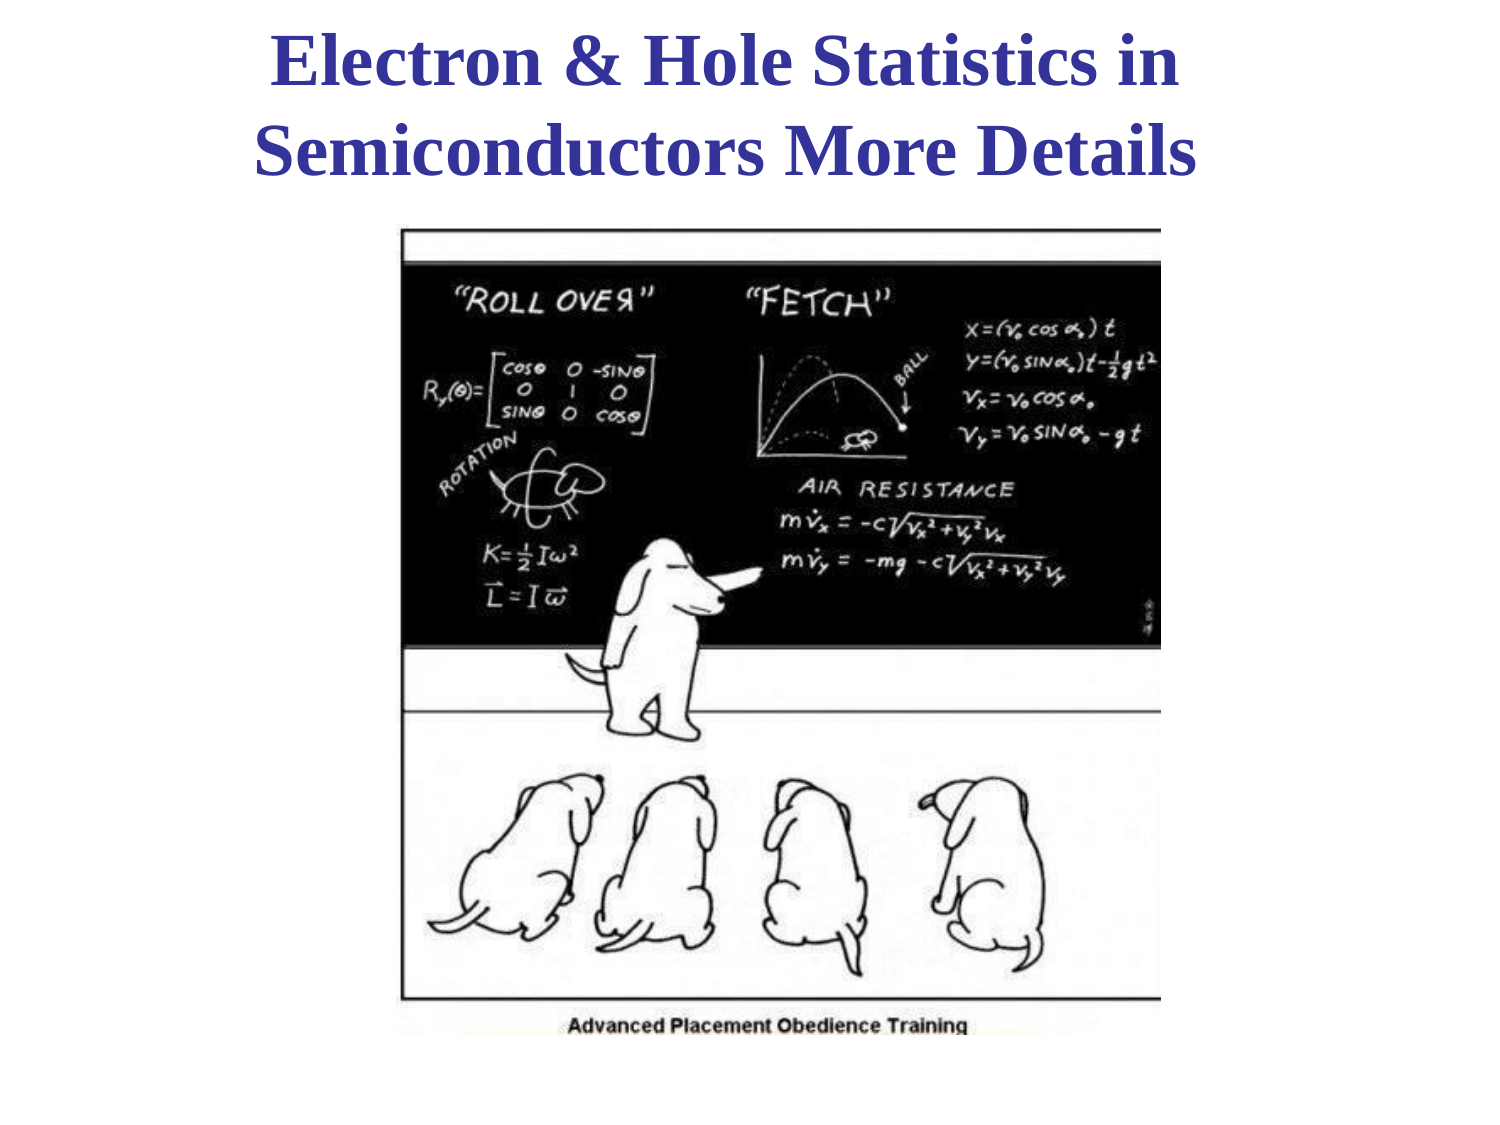

# Electron & Hole Statistics in Semiconductors More Details